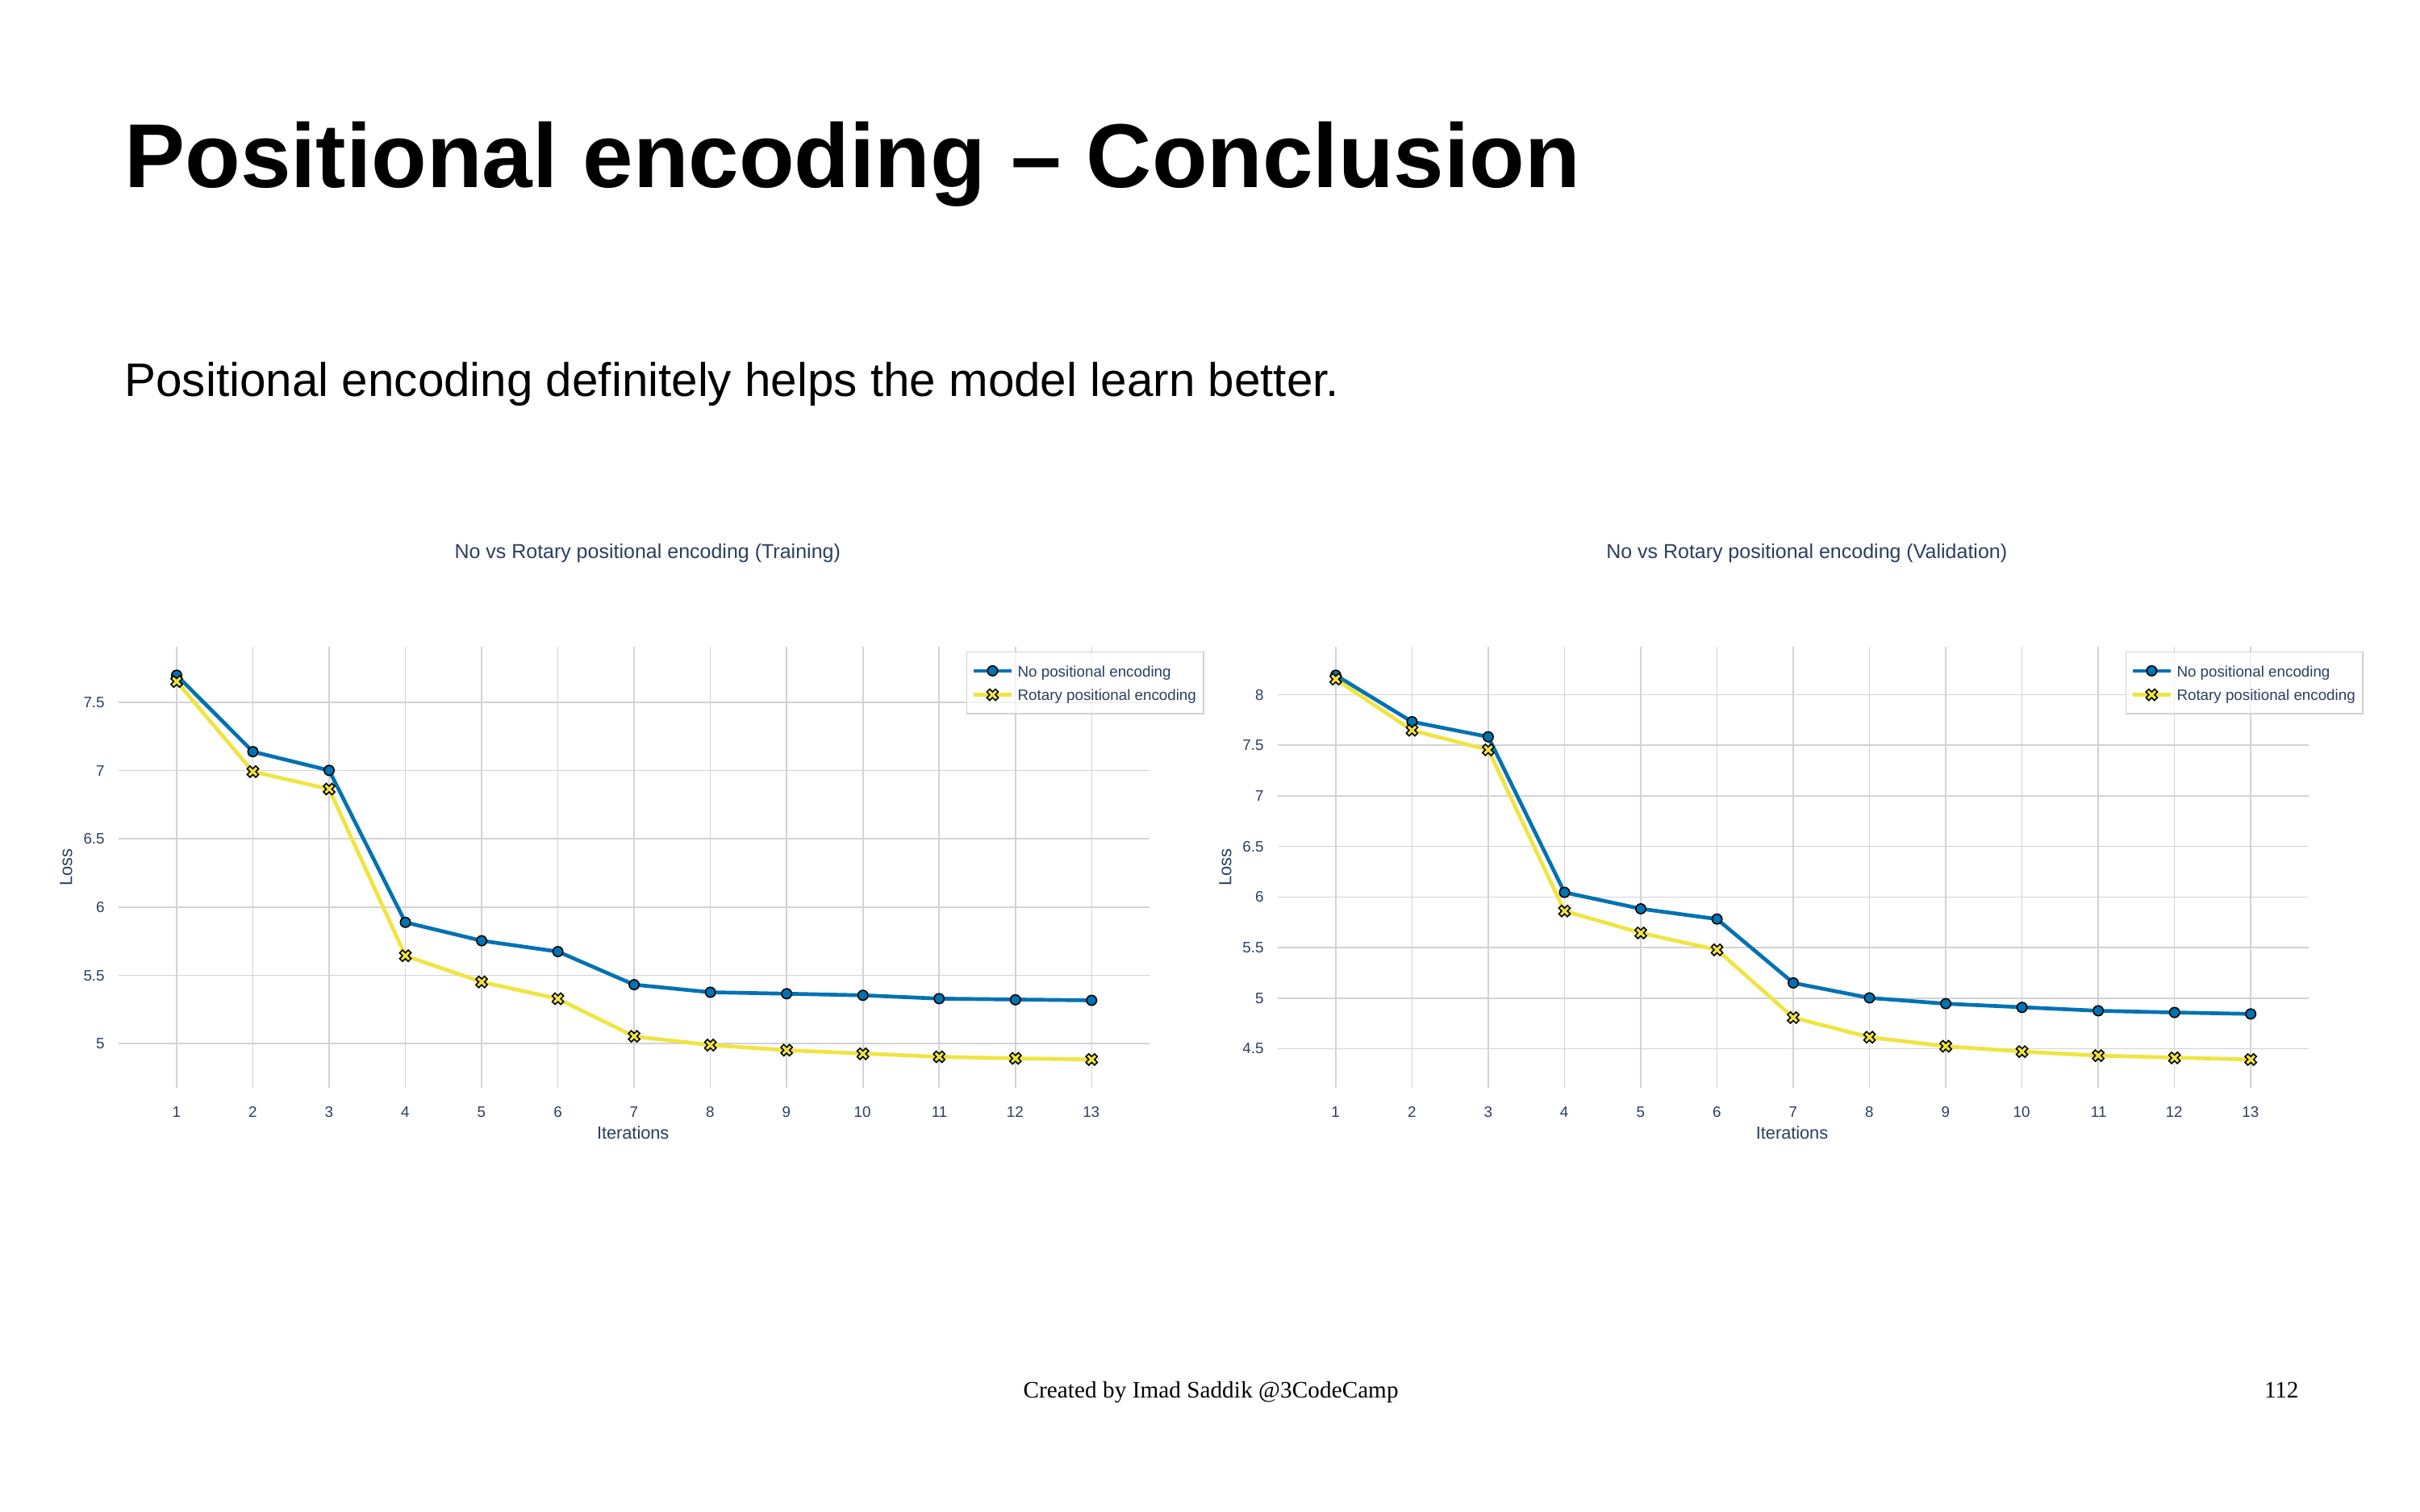

Positional encoding – Conclusion
Positional encoding definitely helps the model learn better.
Created by Imad Saddik @3CodeCamp
112